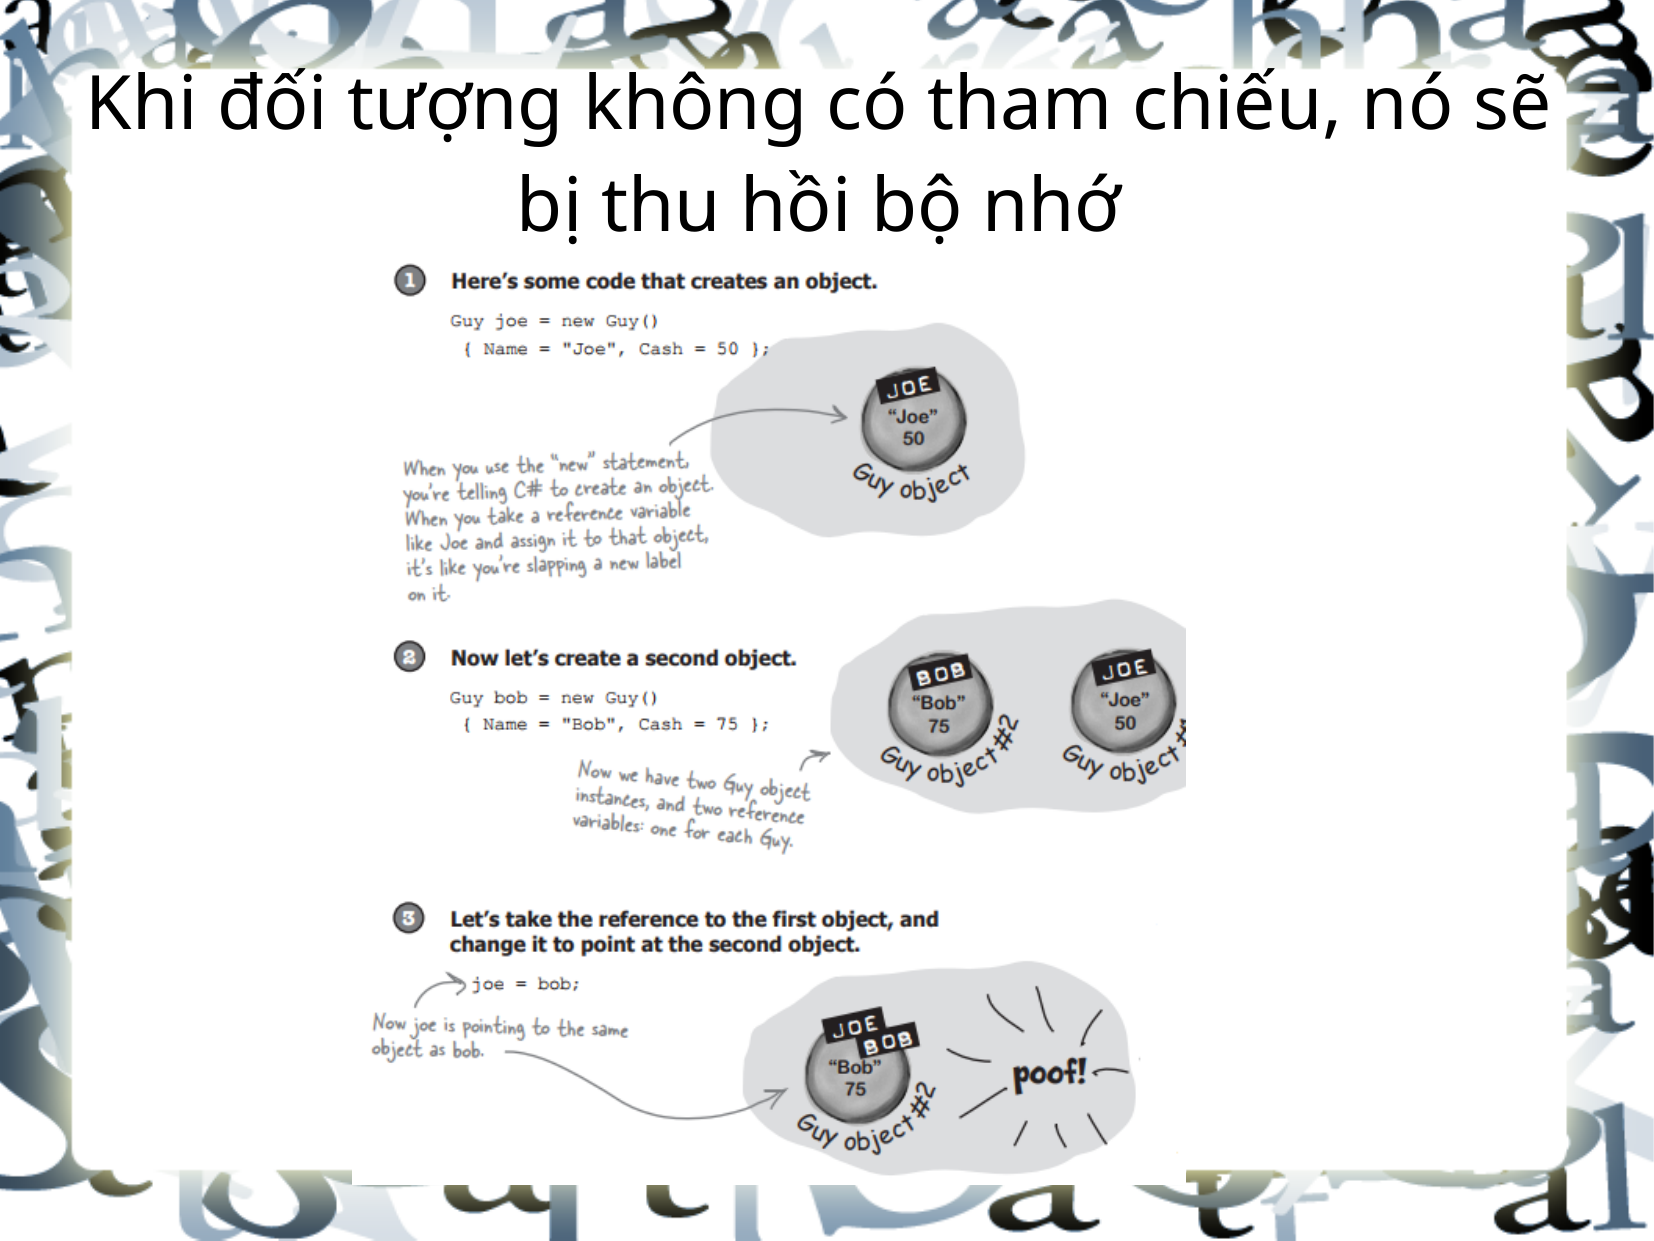

# Khi đối tượng không có tham chiếu, nó sẽ bị thu hồi bộ nhớ